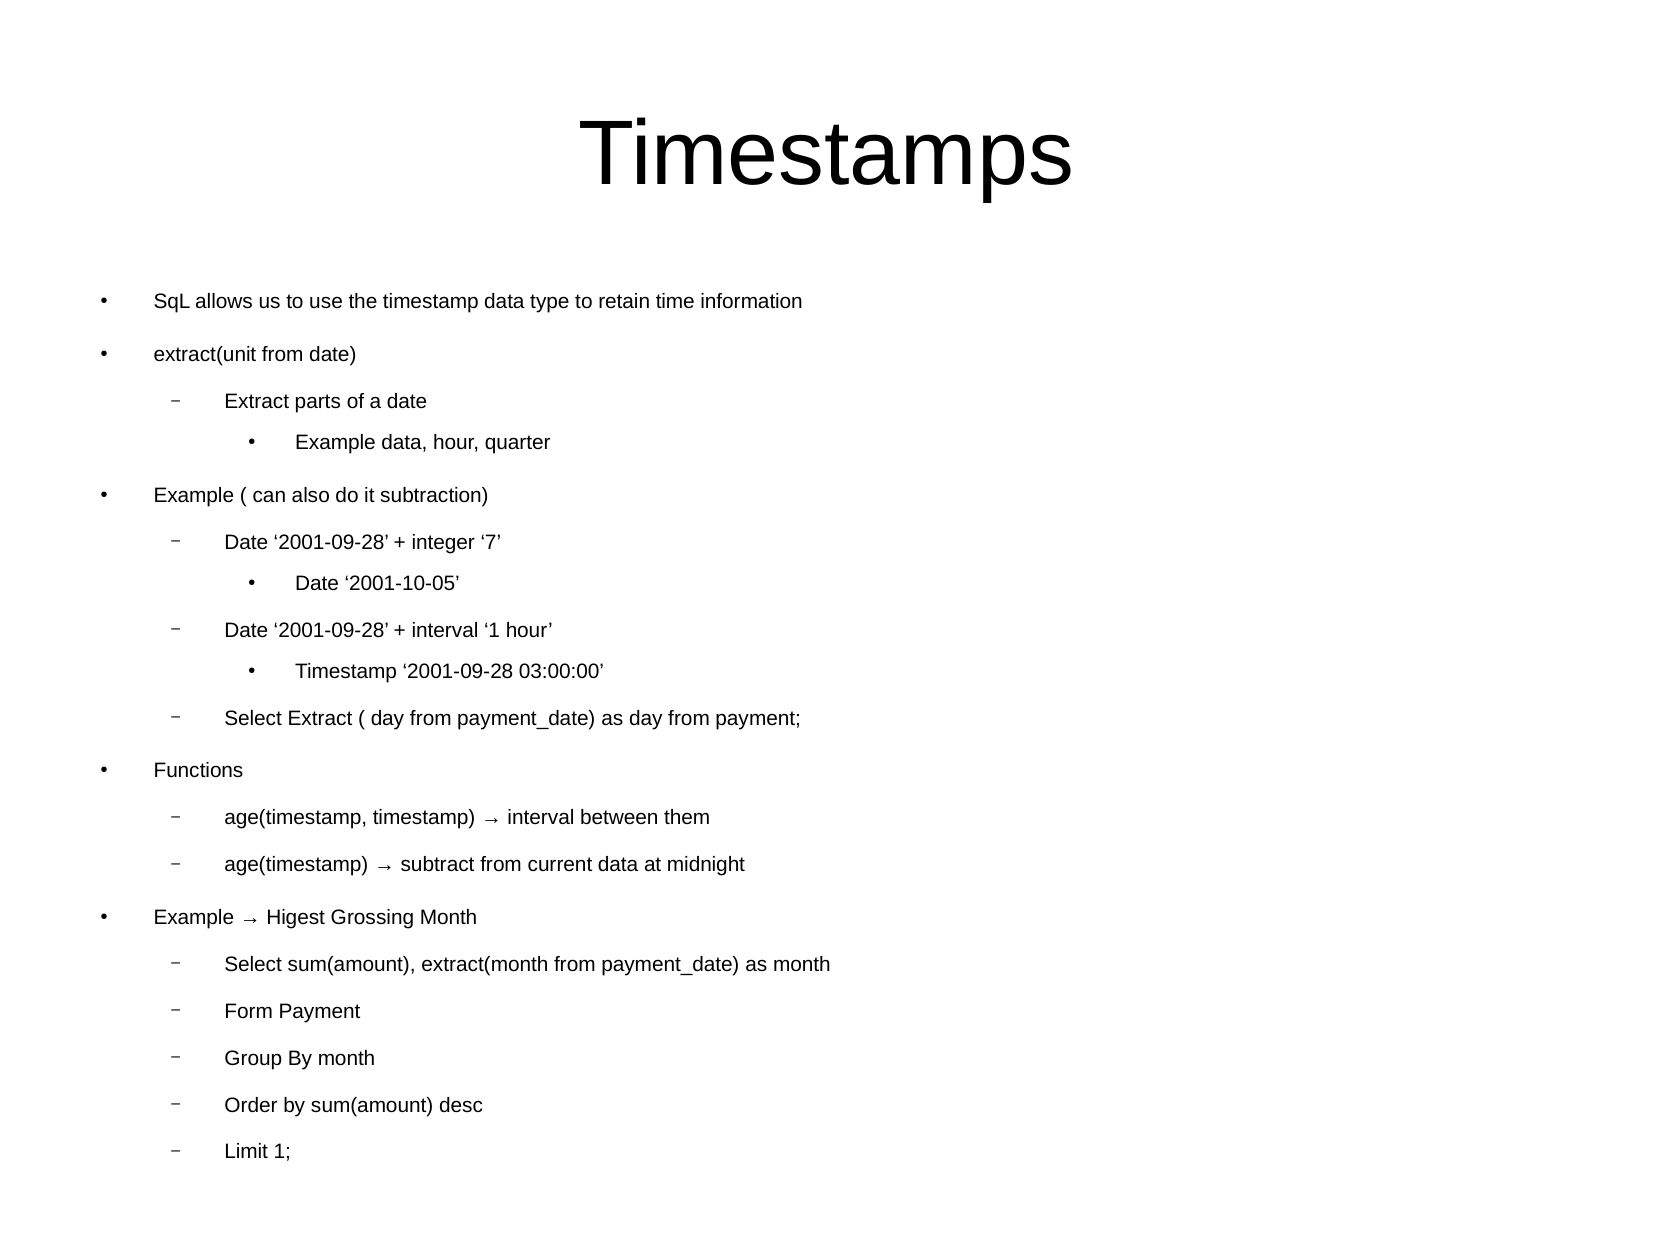

# Timestamps
SqL allows us to use the timestamp data type to retain time information
extract(unit from date)
Extract parts of a date
Example data, hour, quarter
Example ( can also do it subtraction)
Date ‘2001-09-28’ + integer ‘7’
Date ‘2001-10-05’
Date ‘2001-09-28’ + interval ‘1 hour’
Timestamp ‘2001-09-28 03:00:00’
Select Extract ( day from payment_date) as day from payment;
Functions
age(timestamp, timestamp) → interval between them
age(timestamp) → subtract from current data at midnight
Example → Higest Grossing Month
Select sum(amount), extract(month from payment_date) as month
Form Payment
Group By month
Order by sum(amount) desc
Limit 1;